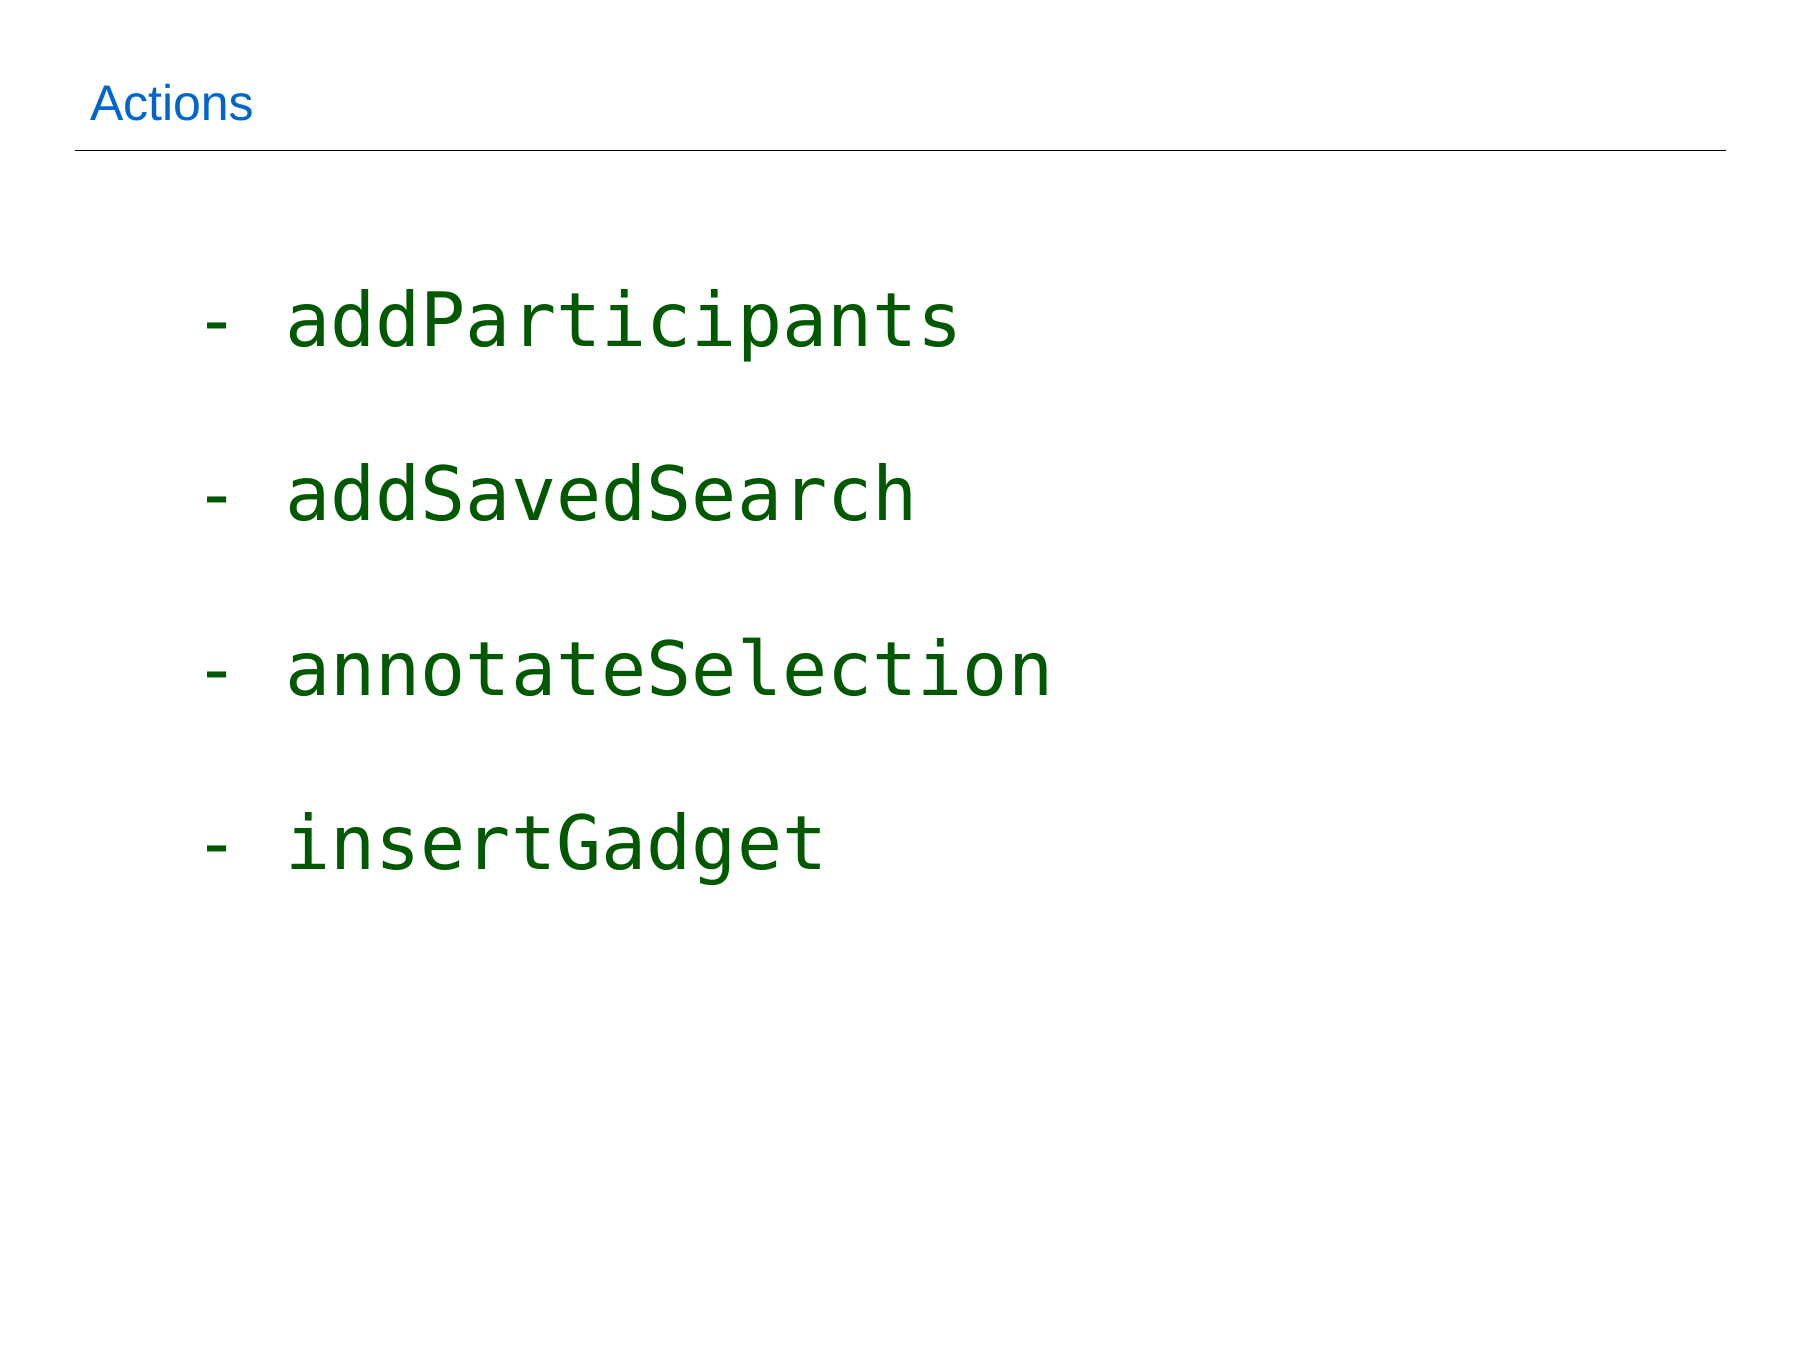

# Actions
- addParticipants
- addSavedSearch
- annotateSelection
- insertGadget